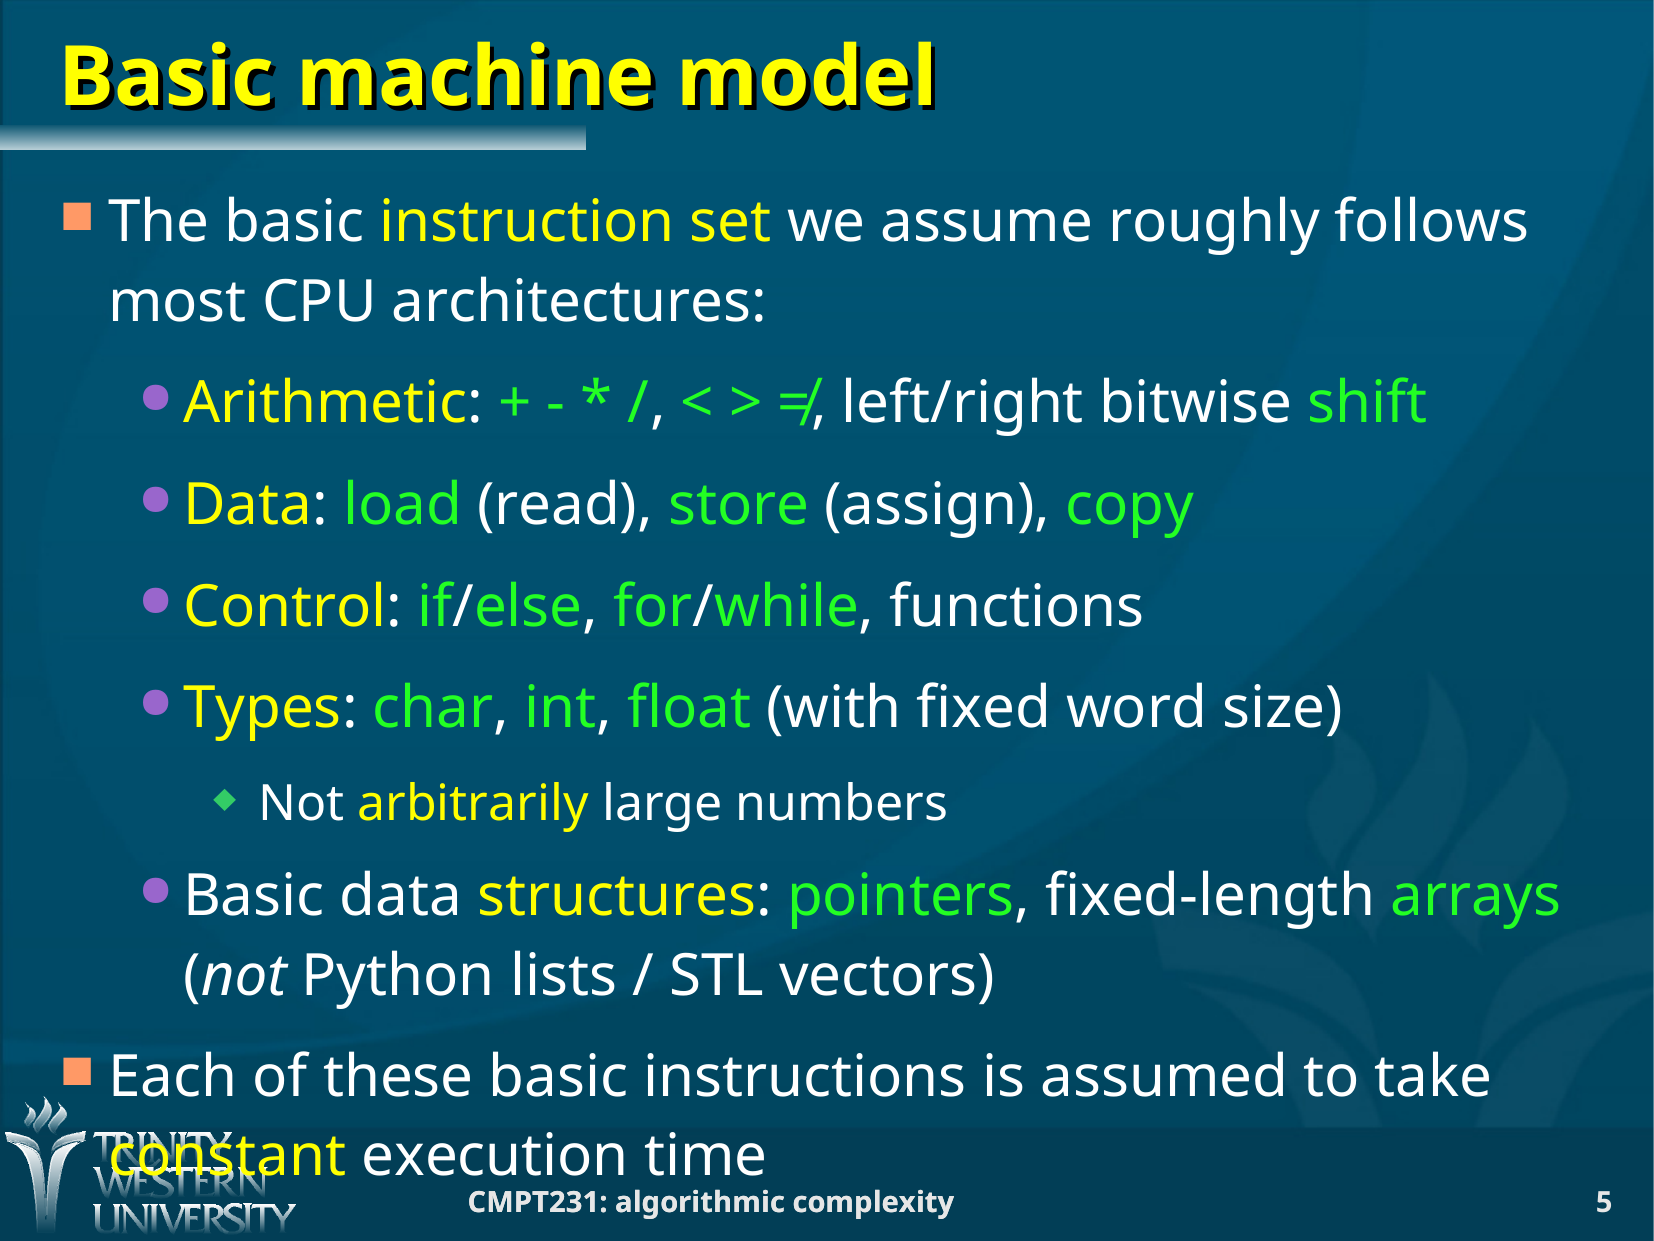

# Basic machine model
The basic instruction set we assume roughly follows most CPU architectures:
Arithmetic: + - * /, < > ≠, left/right bitwise shift
Data: load (read), store (assign), copy
Control: if/else, for/while, functions
Types: char, int, float (with fixed word size)
Not arbitrarily large numbers
Basic data structures: pointers, fixed-length arrays (not Python lists / STL vectors)
Each of these basic instructions is assumed to take constant execution time
CMPT231: algorithmic complexity
5